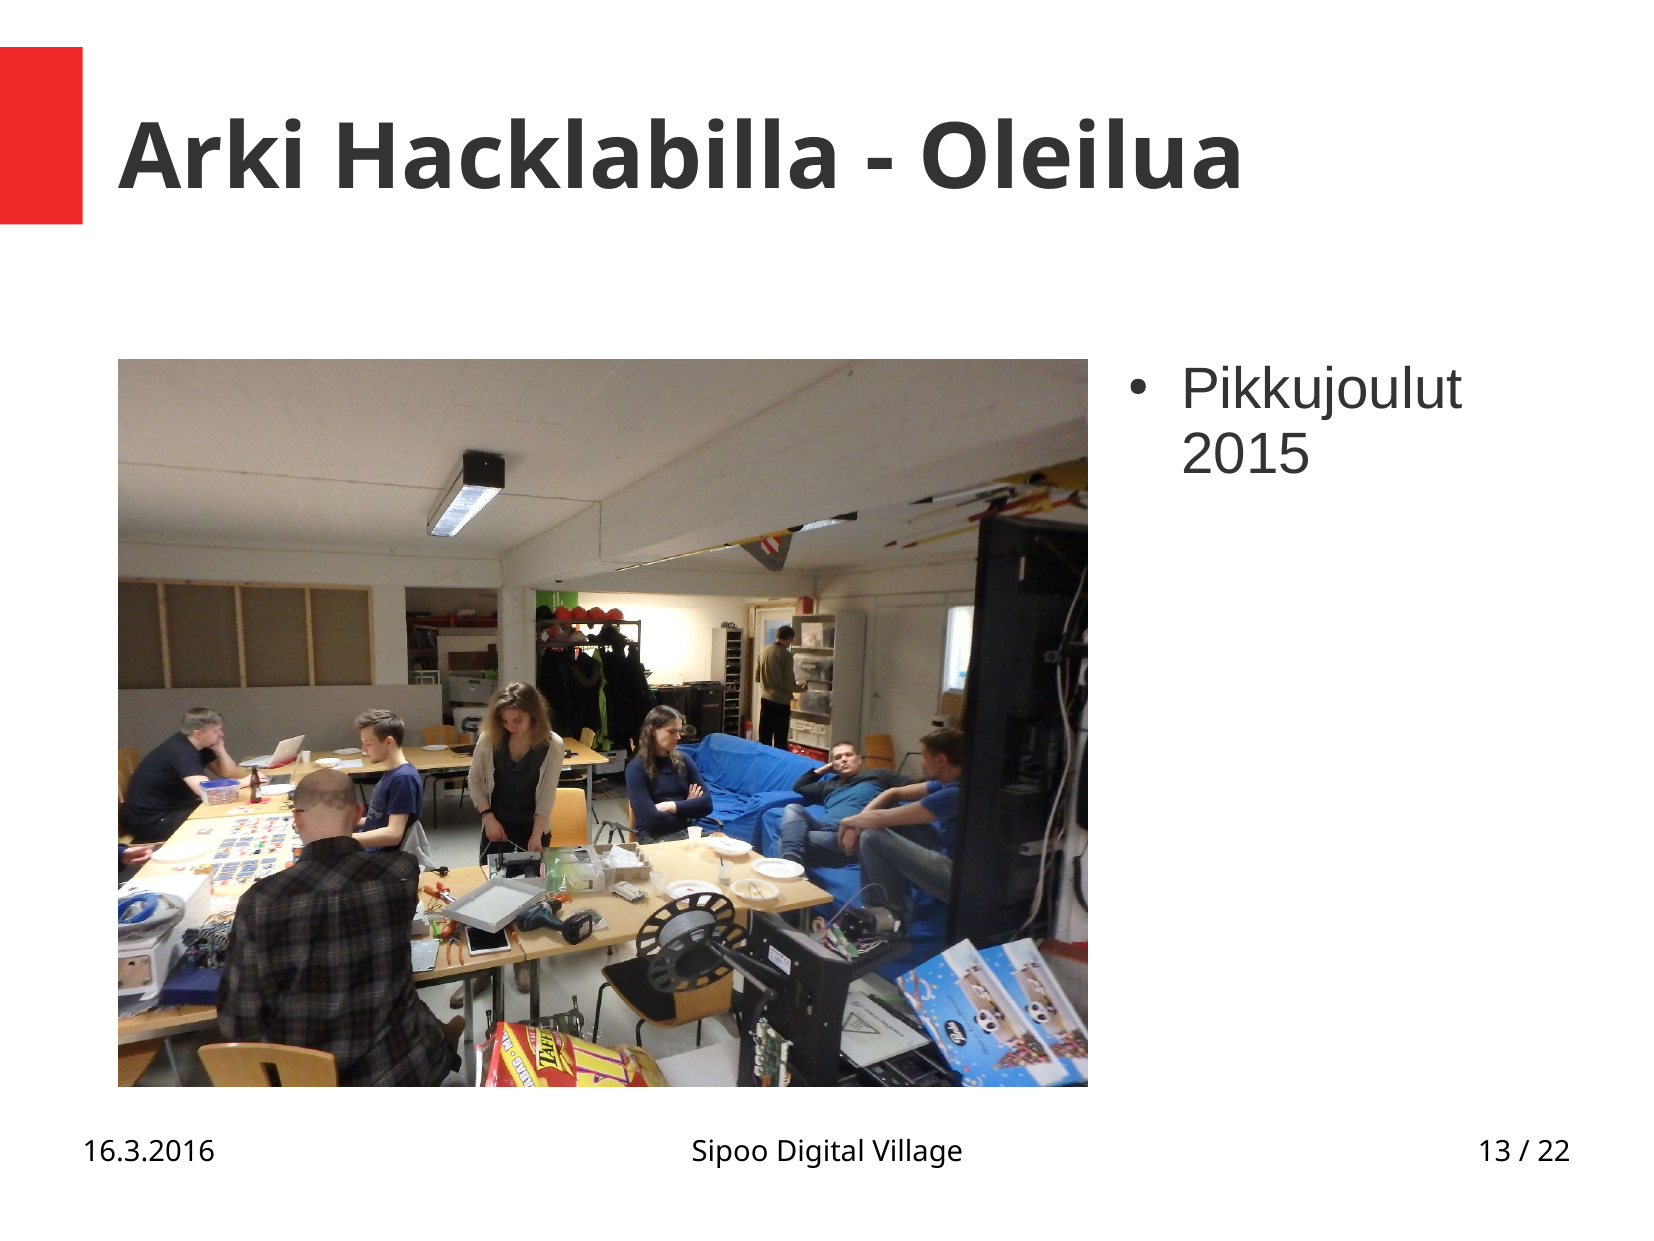

# Arki Hacklabilla - Oleilua
Pikkujoulut 2015
13